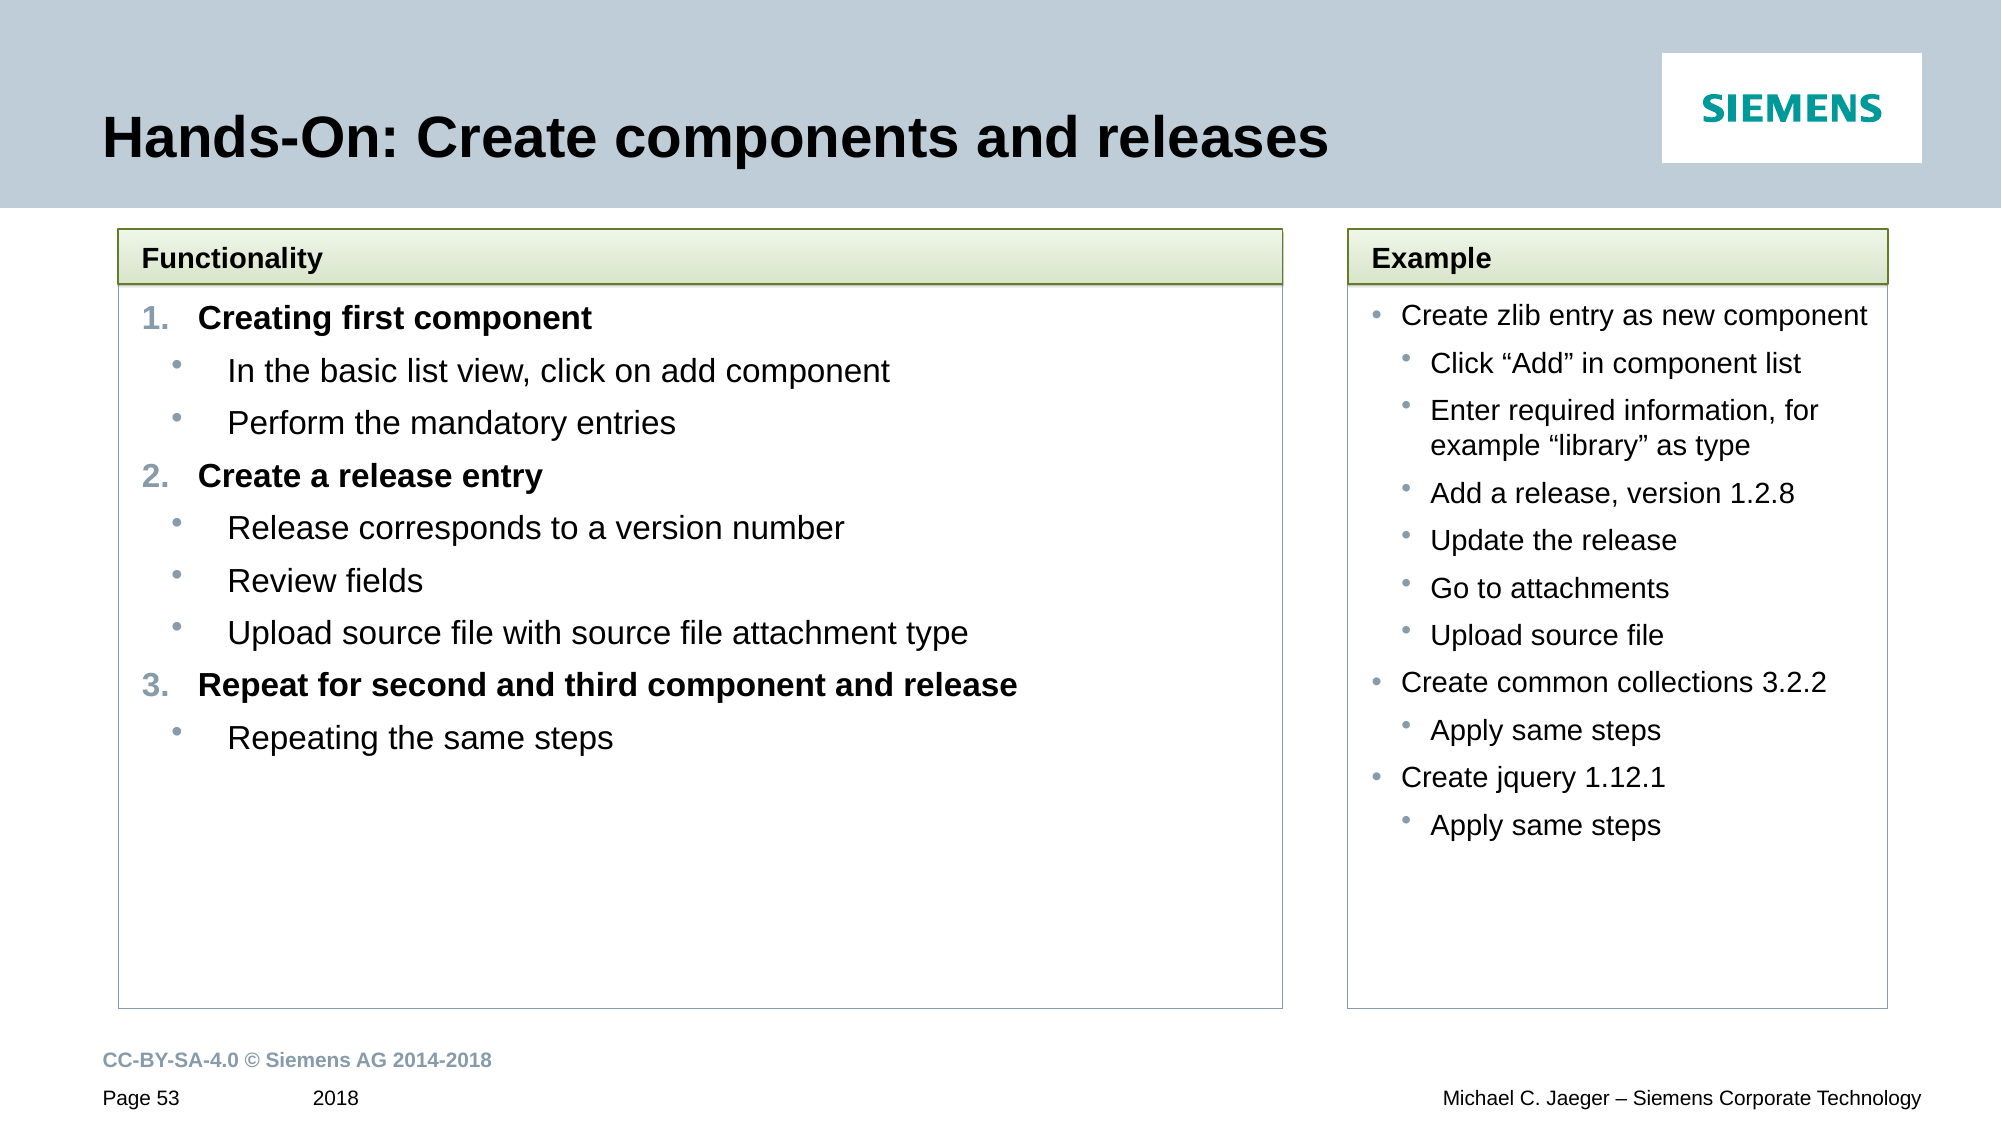

# Hands-On: Create components and releases
Functionality
Example
Creating first component
In the basic list view, click on add component
Perform the mandatory entries
Create a release entry
Release corresponds to a version number
Review fields
Upload source file with source file attachment type
Repeat for second and third component and release
Repeating the same steps
Create zlib entry as new component
Click “Add” in component list
Enter required information, for example “library” as type
Add a release, version 1.2.8
Update the release
Go to attachments
Upload source file
Create common collections 3.2.2
Apply same steps
Create jquery 1.12.1
Apply same steps